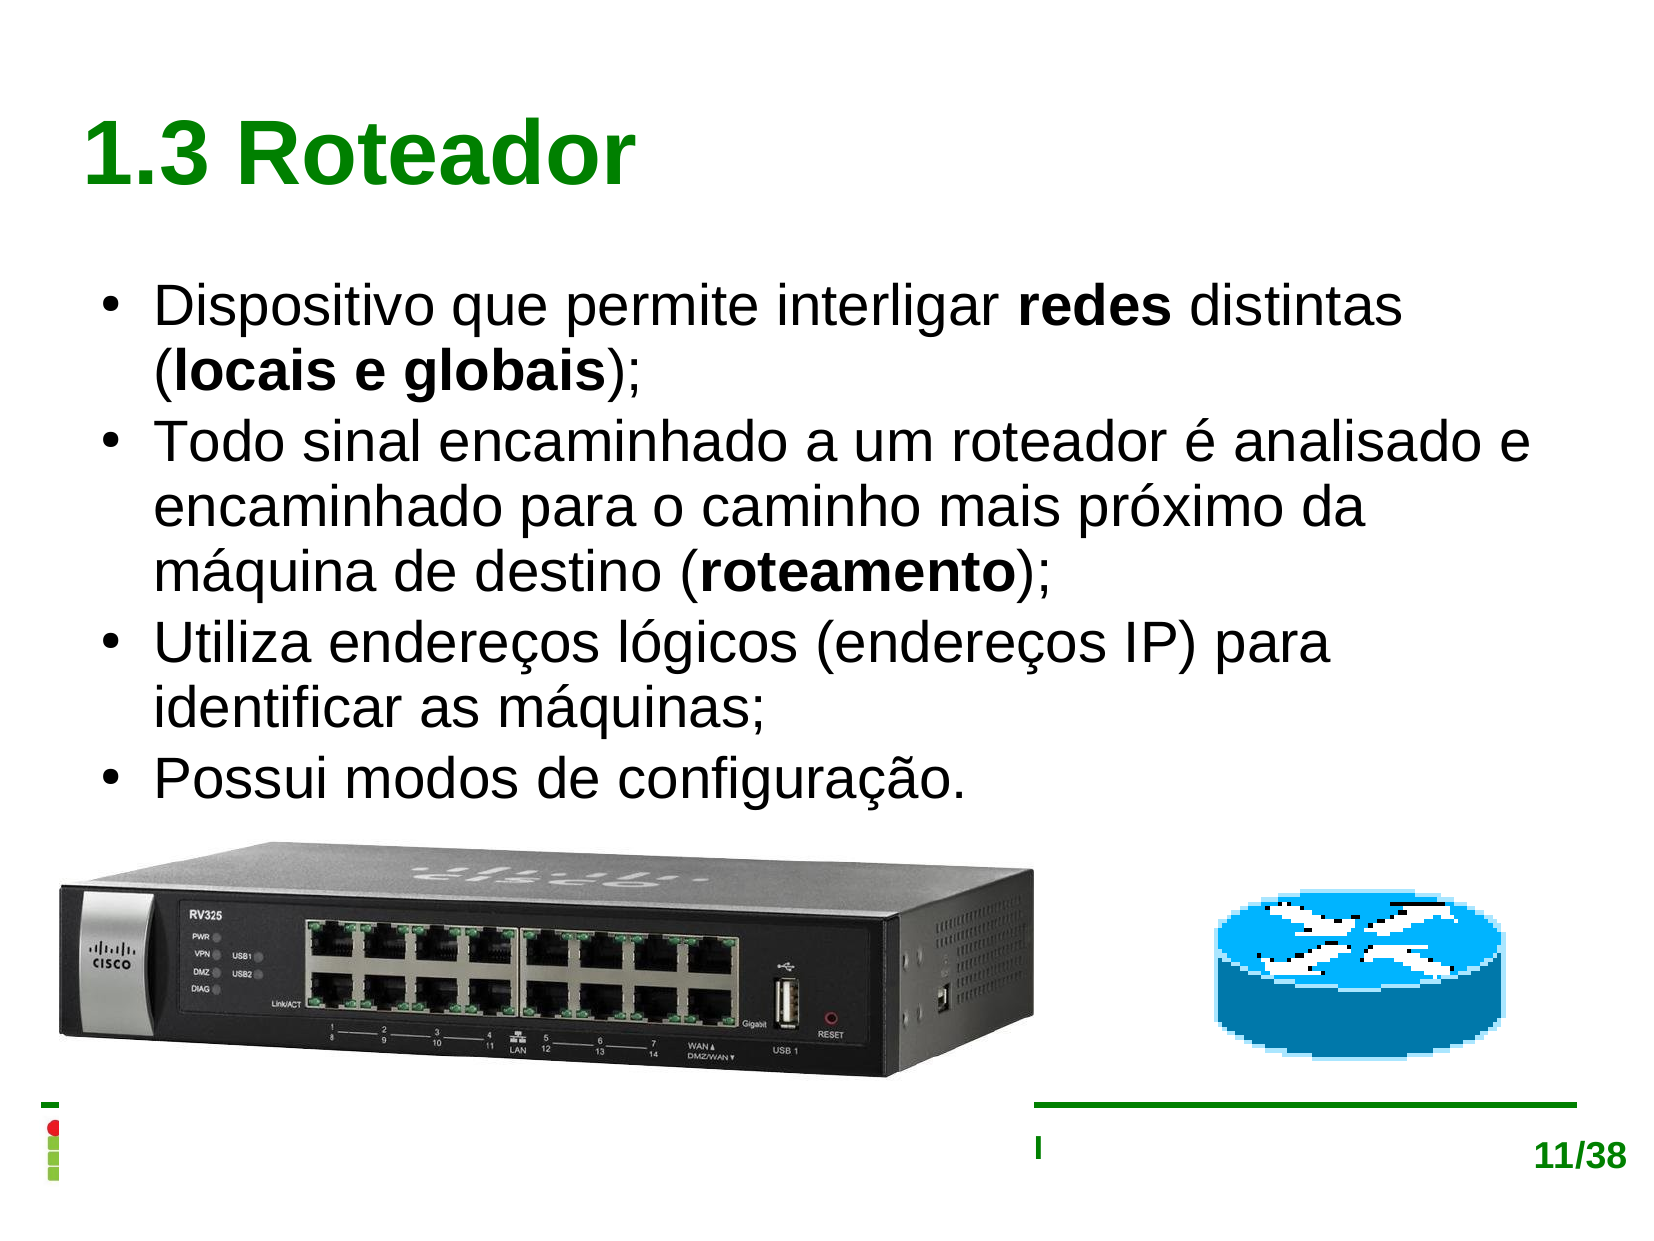

# 1.3 Roteador
Dispositivo que permite interligar redes distintas (locais e globais);
Todo sinal encaminhado a um roteador é analisado e encaminhado para o caminho mais próximo da máquina de destino (roteamento);
Utiliza endereços lógicos (endereços IP) para identificar as máquinas;
Possui modos de configuração.